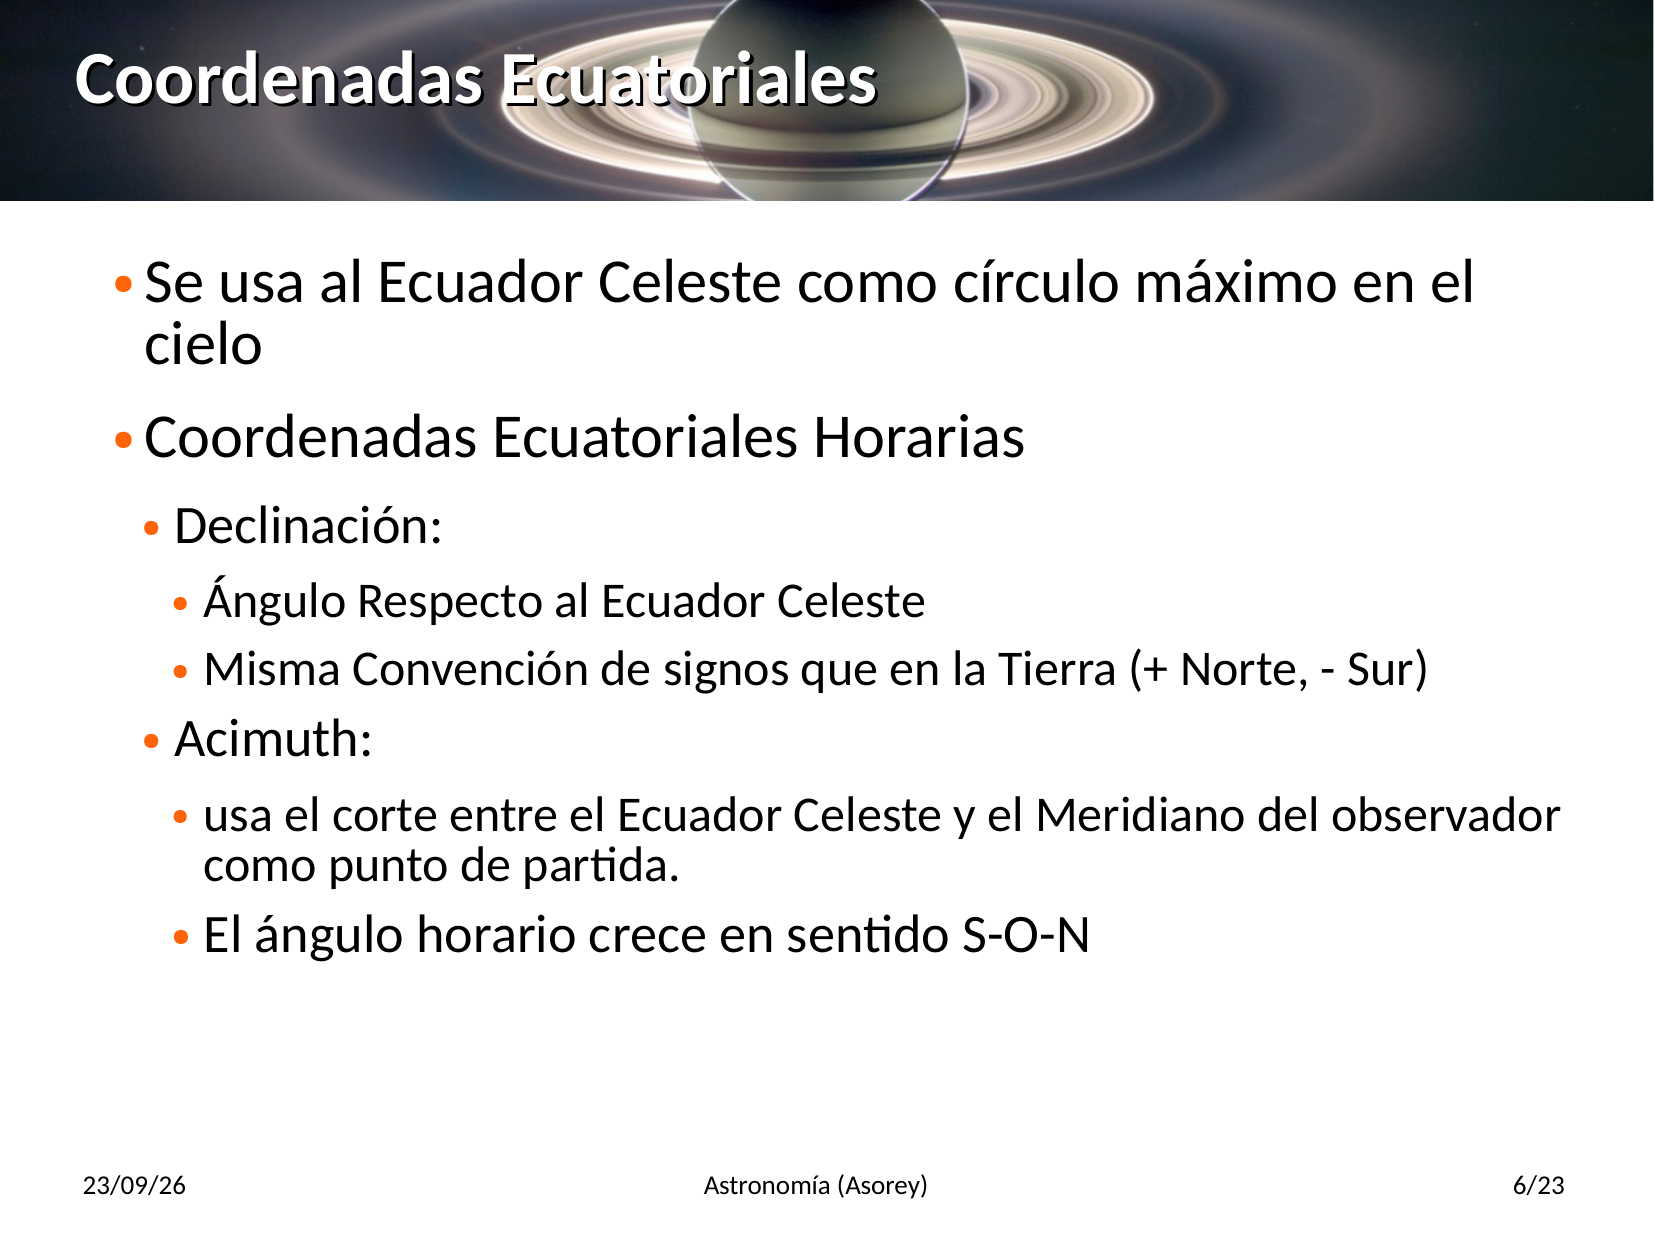

# Coordenadas Ecuatoriales
Se usa al Ecuador Celeste como círculo máximo en el cielo
Coordenadas Ecuatoriales Horarias
Declinación:
Ángulo Respecto al Ecuador Celeste
Misma Convención de signos que en la Tierra (+ Norte, - Sur)
Acimuth:
usa el corte entre el Ecuador Celeste y el Meridiano del observador como punto de partida.
El ángulo horario crece en sentido S-O-N
Astronomía (Asorey)
6